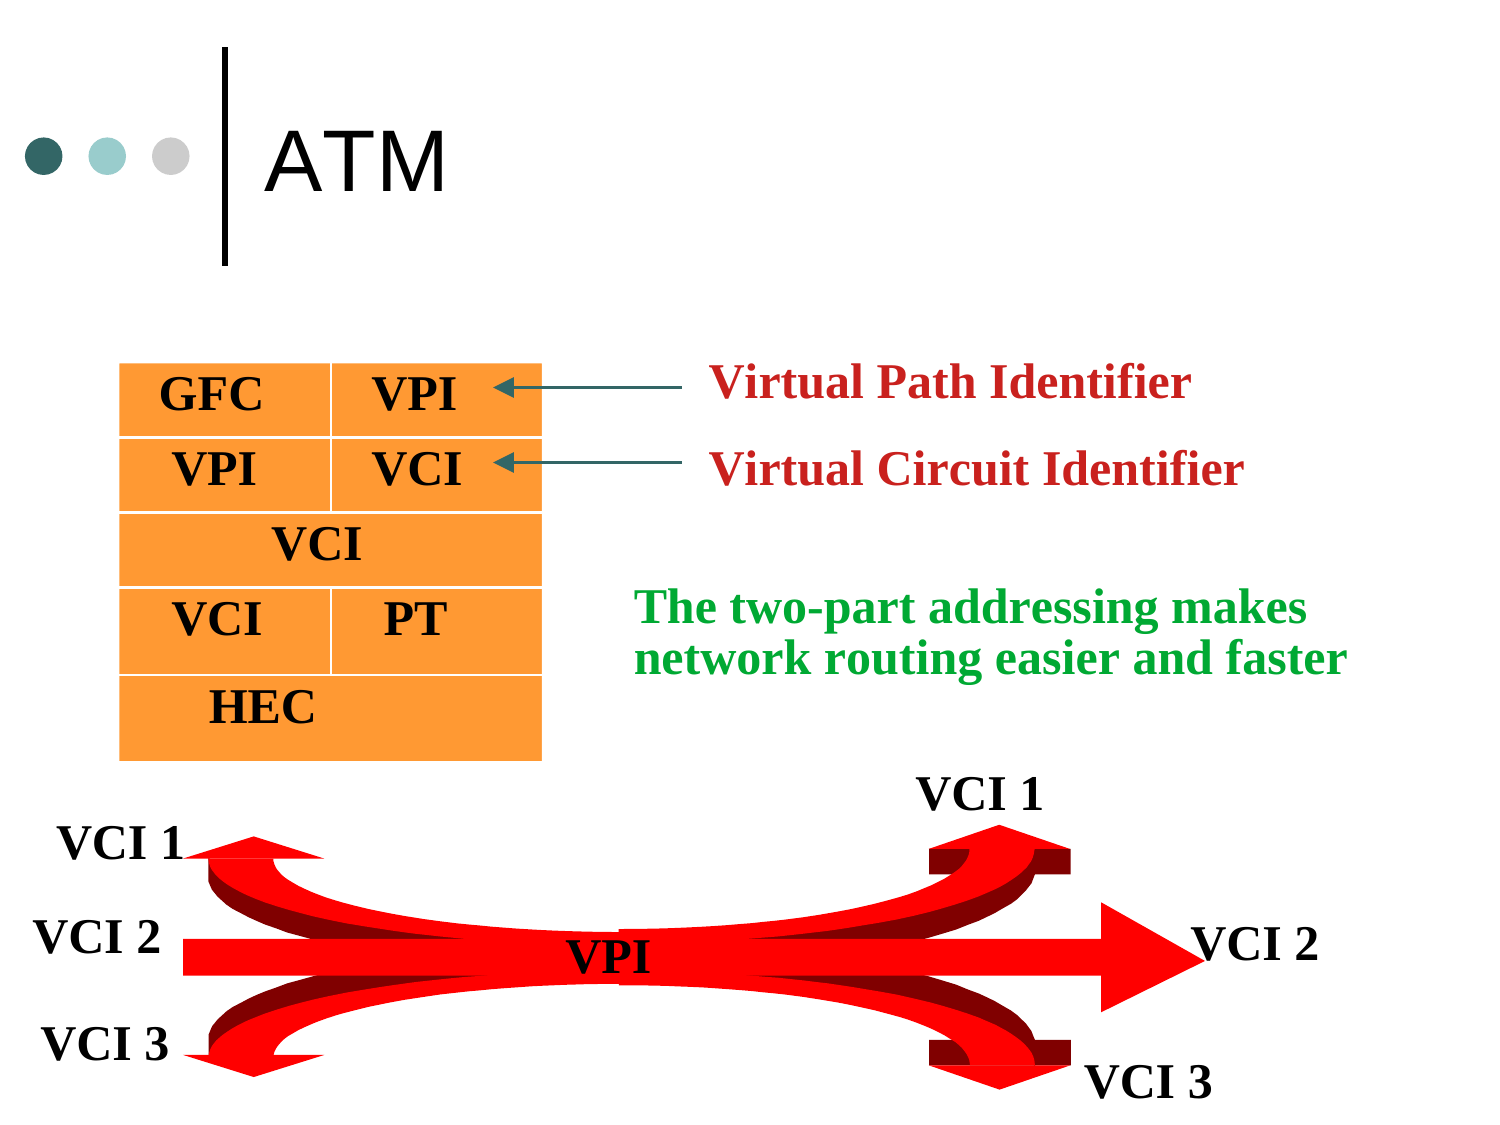

# ATM
Virtual Path Identifier
GFC
VPI
VPI
VCI
Virtual Circuit Identifier
VCI
The two-part addressing makes network routing easier and faster
VCI
PT
HEC
VCI 1
VCI 1
VCI 2
VCI 2
VPI
VCI 3
VCI 3